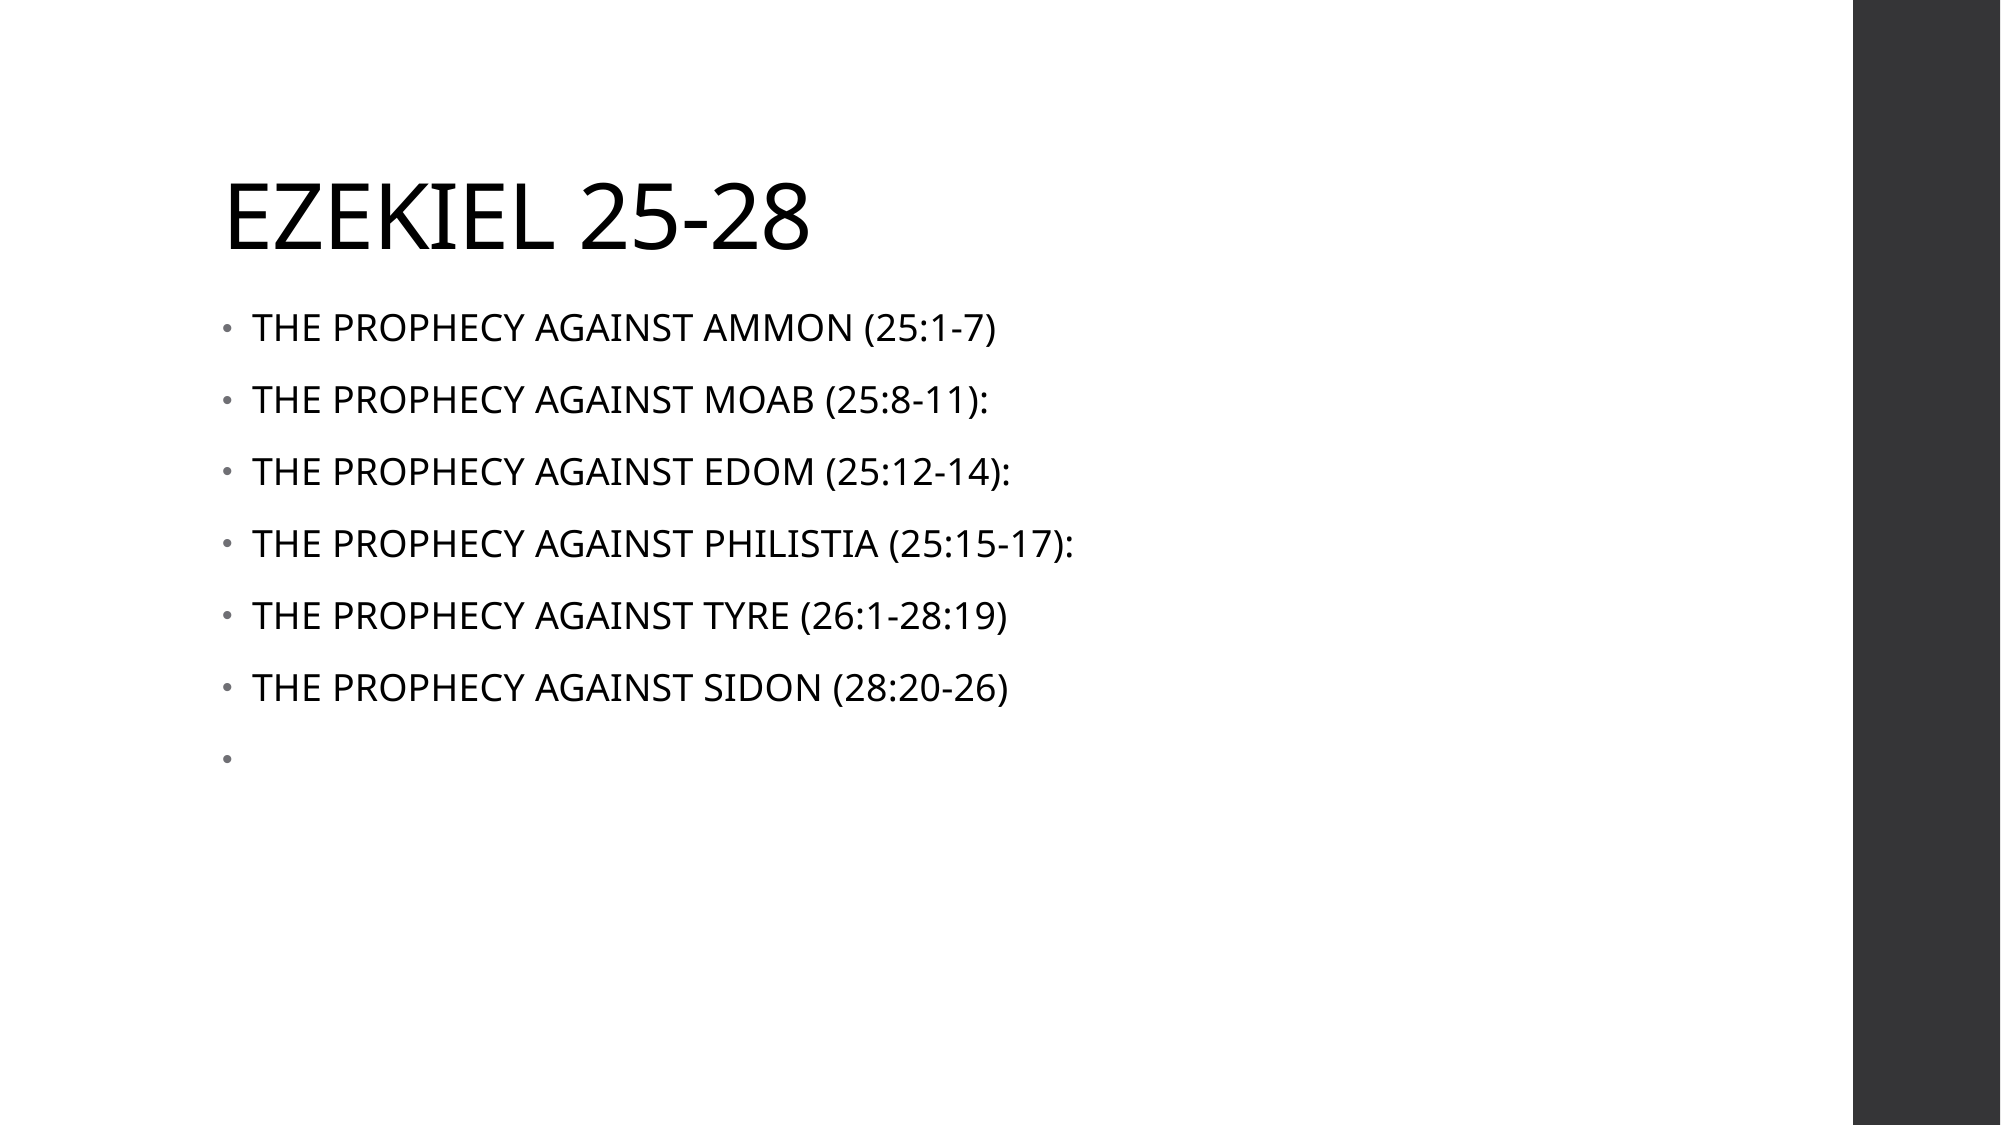

# EZEKIEL 25-28
THE PROPHECY AGAINST AMMON (25:1-7)
THE PROPHECY AGAINST MOAB (25:8-11):
THE PROPHECY AGAINST EDOM (25:12-14):
THE PROPHECY AGAINST PHILISTIA (25:15-17):
THE PROPHECY AGAINST TYRE (26:1-28:19)
THE PROPHECY AGAINST SIDON (28:20-26)